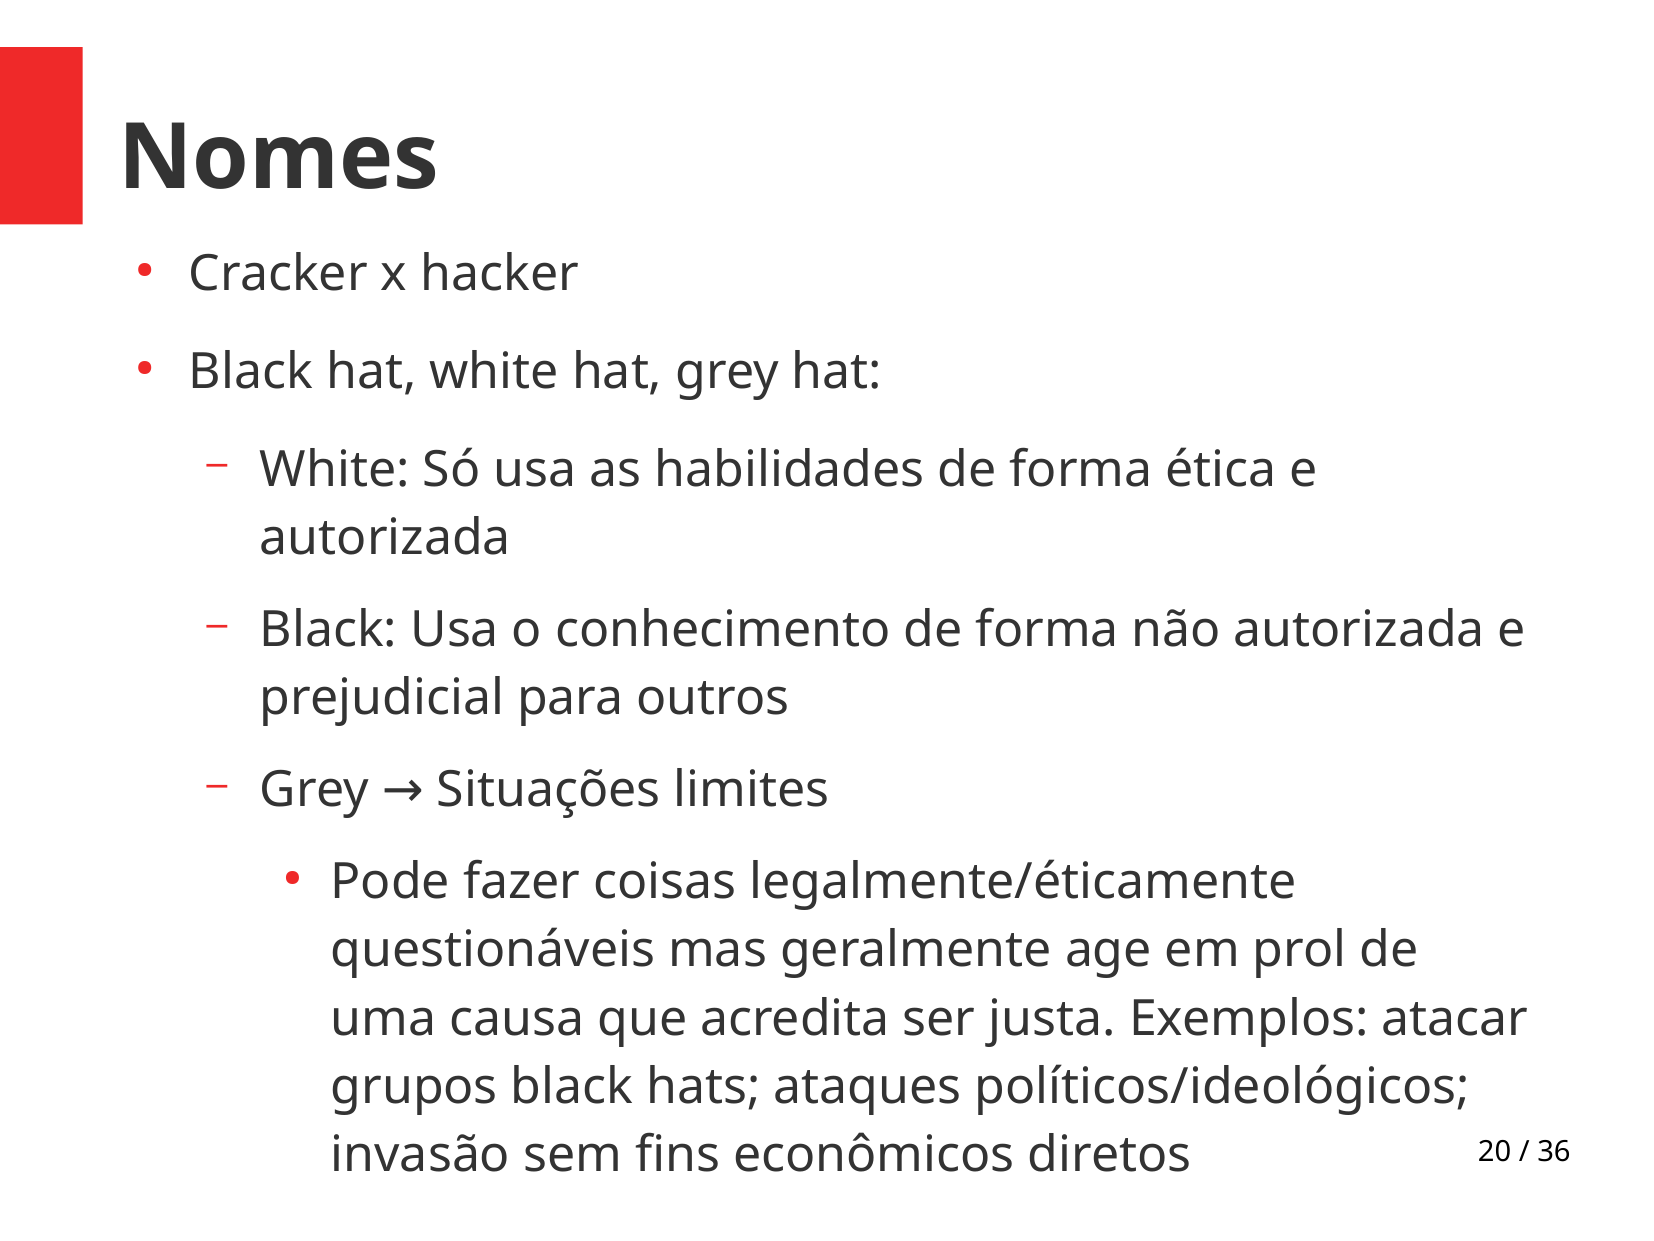

# Nomes
Cracker x hacker
Black hat, white hat, grey hat:
White: Só usa as habilidades de forma ética e autorizada
Black: Usa o conhecimento de forma não autorizada e prejudicial para outros
Grey → Situações limites
Pode fazer coisas legalmente/éticamente questionáveis mas geralmente age em prol de uma causa que acredita ser justa. Exemplos: atacar grupos black hats; ataques políticos/ideológicos; invasão sem fins econômicos diretos
20